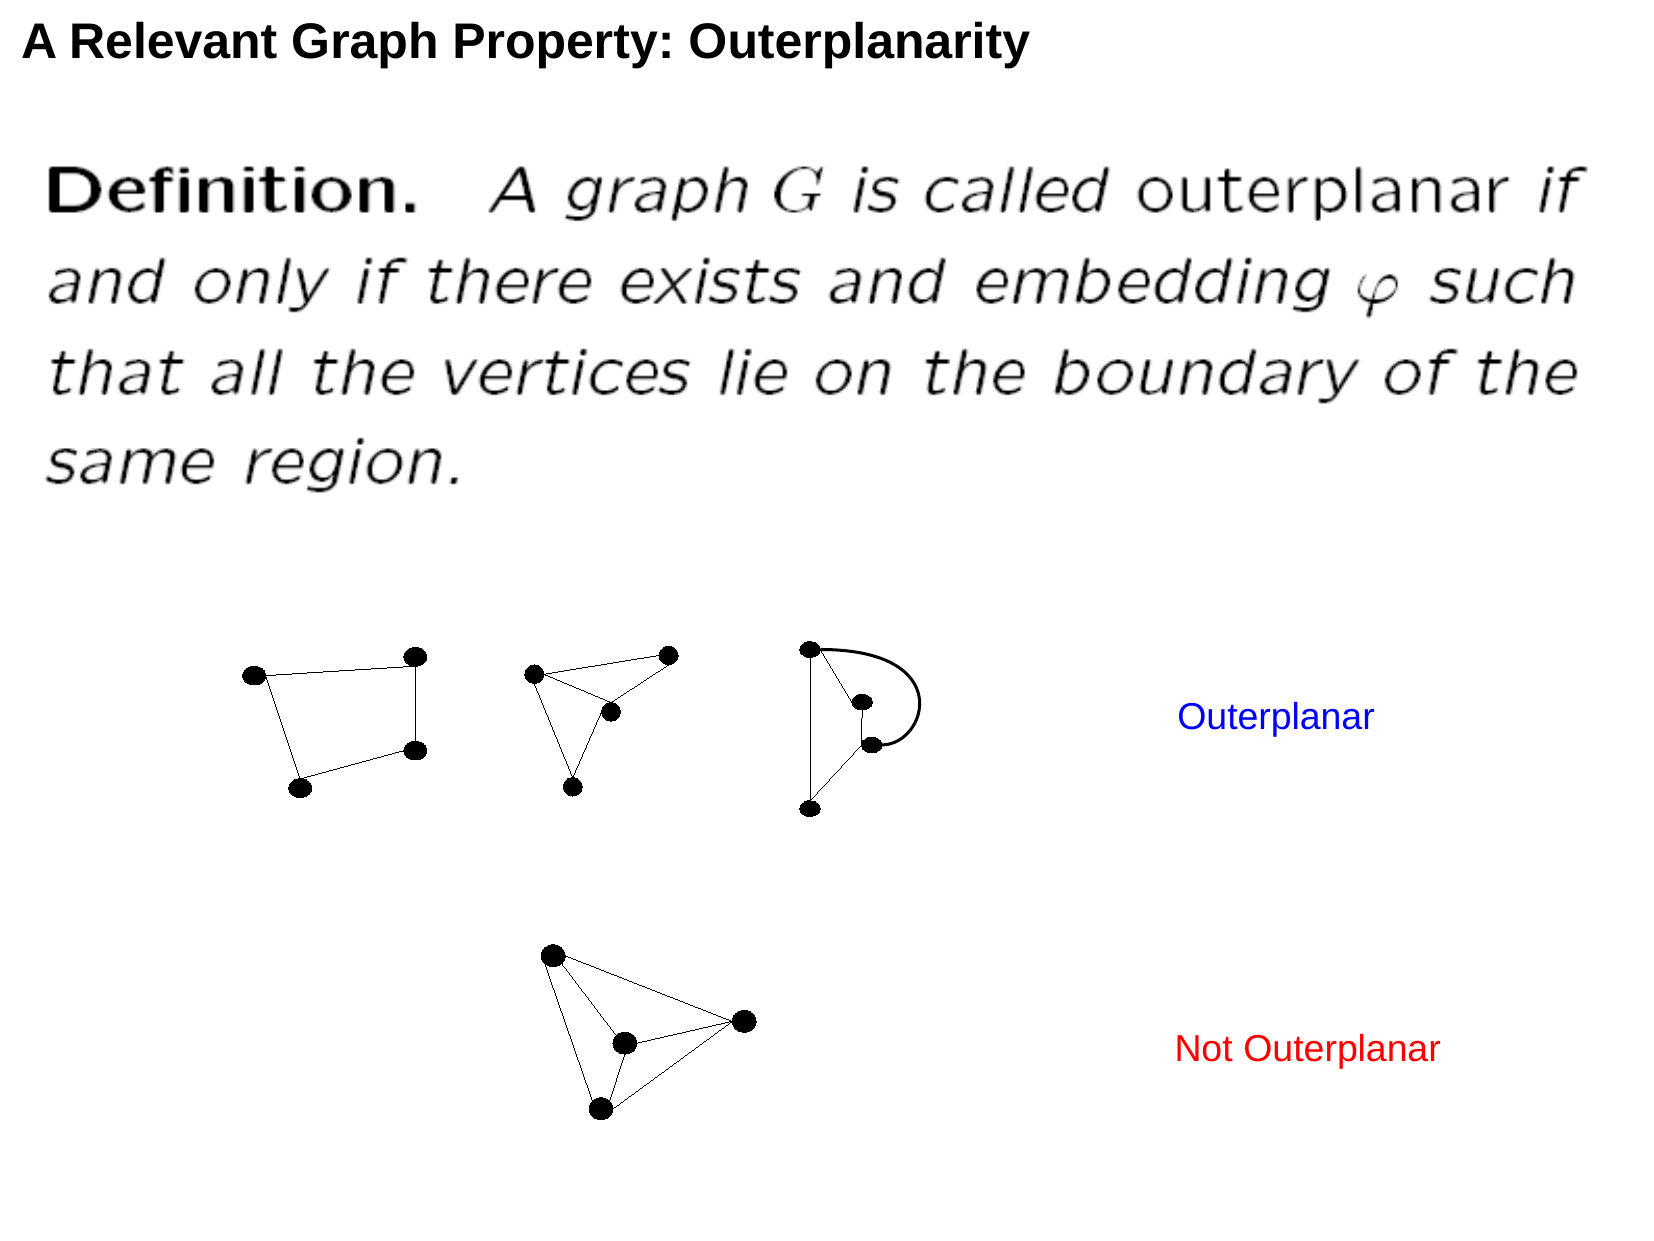

A Relevant Graph Property: Outerplanarity
Outerplanar
Not Outerplanar